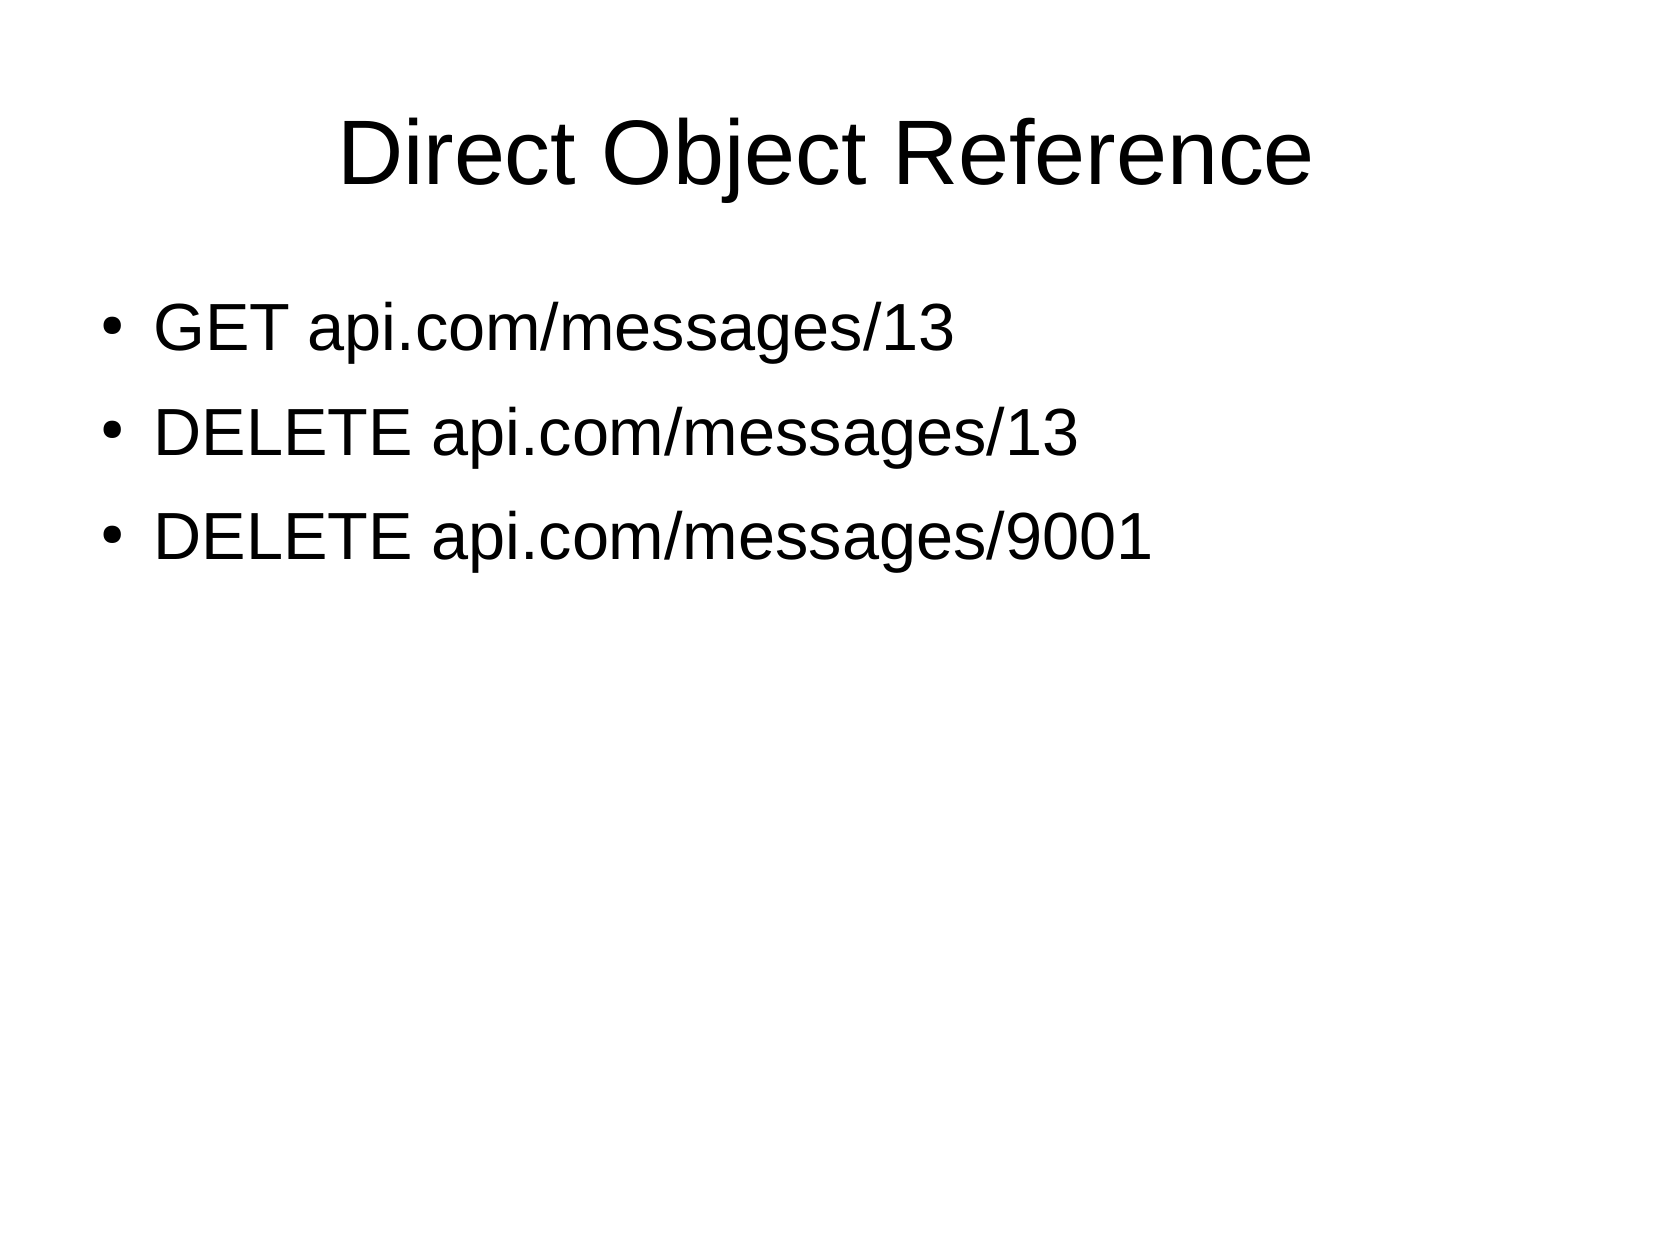

# Direct Object Reference
GET api.com/messages/13
DELETE api.com/messages/13
DELETE api.com/messages/9001